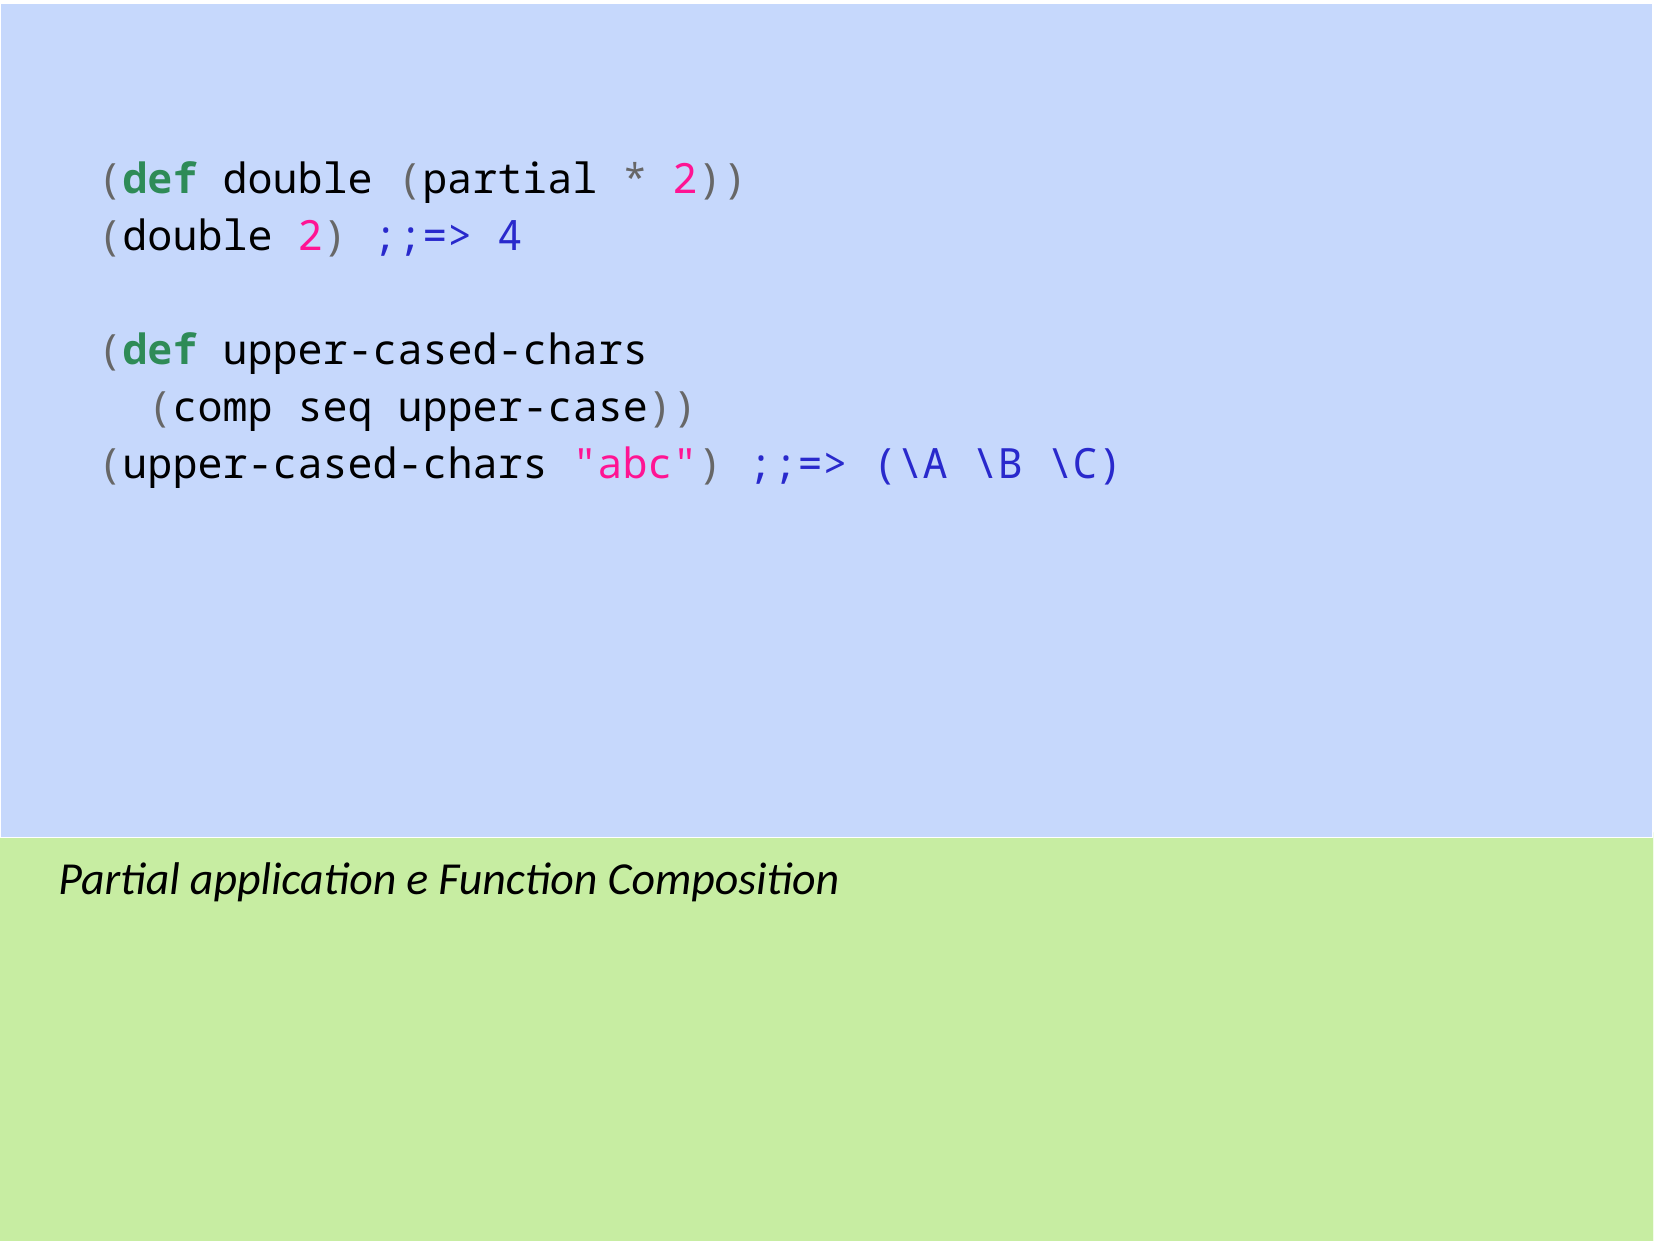

(def double (partial * 2))
(double 2) ;;=> 4
(def upper-cased-chars
 (comp seq upper-case))
(upper-cased-chars "abc") ;;=> (\A \B \C)
Partial application e Function Composition